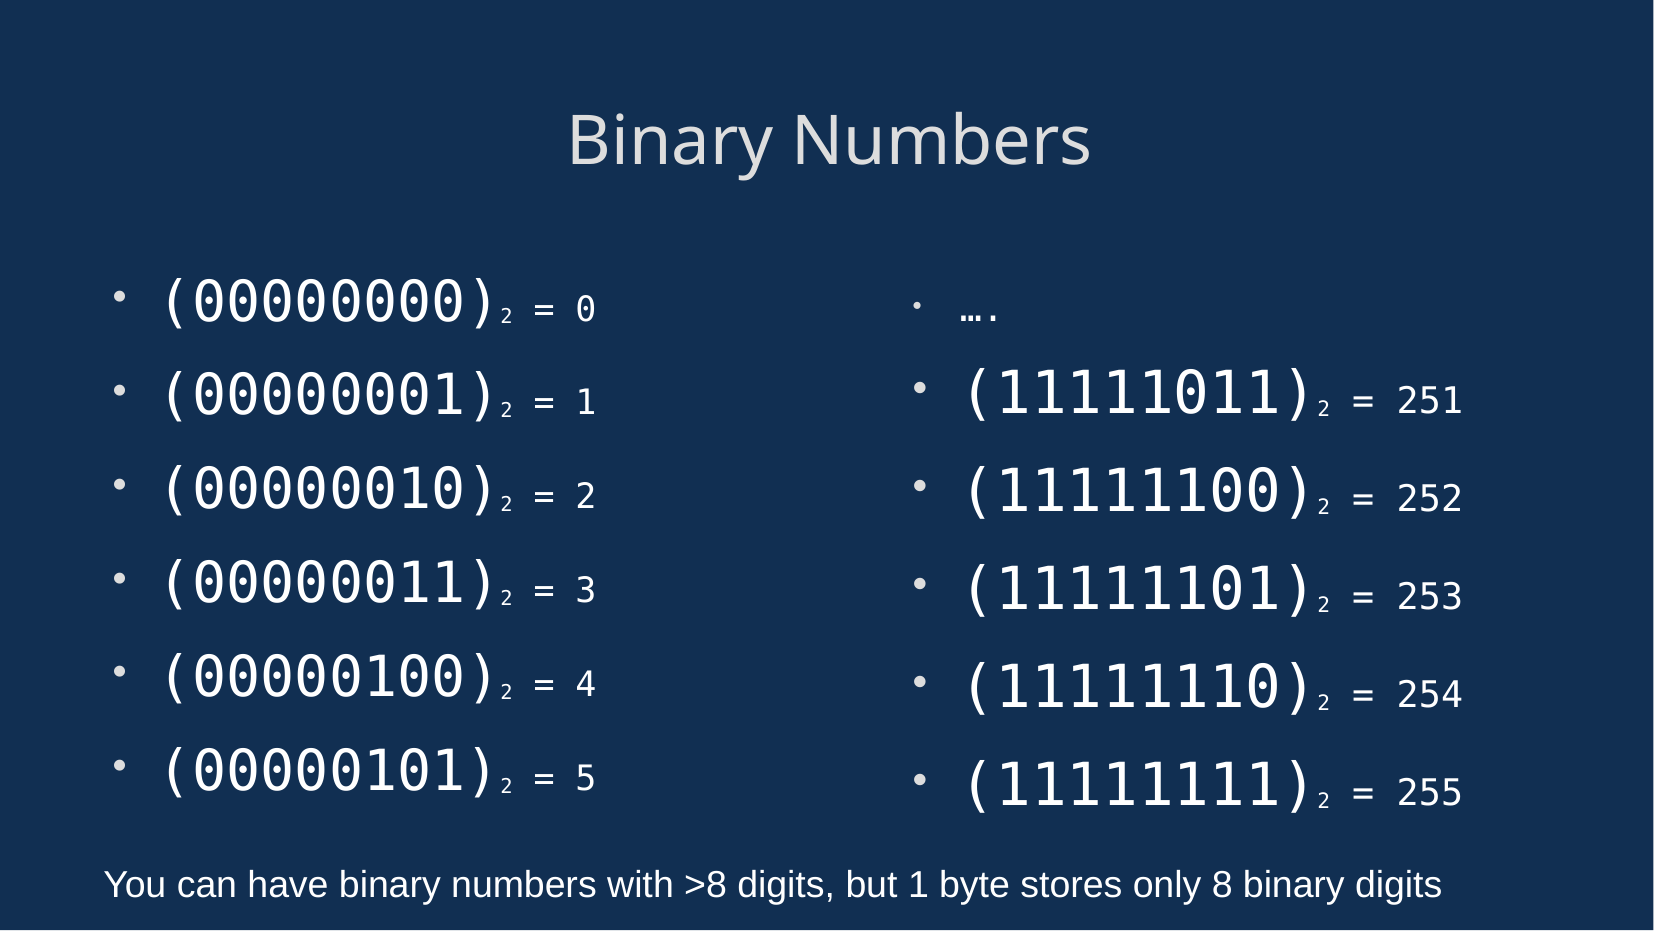

# Binary Numbers
(00000000)2 = 0
(00000001)2 = 1
(00000010)2 = 2
(00000011)2 = 3
(00000100)2 = 4
(00000101)2 = 5
….
(11111011)2 = 251
(11111100)2 = 252
(11111101)2 = 253
(11111110)2 = 254
(11111111)2 = 255
You can have binary numbers with >8 digits, but 1 byte stores only 8 binary digits